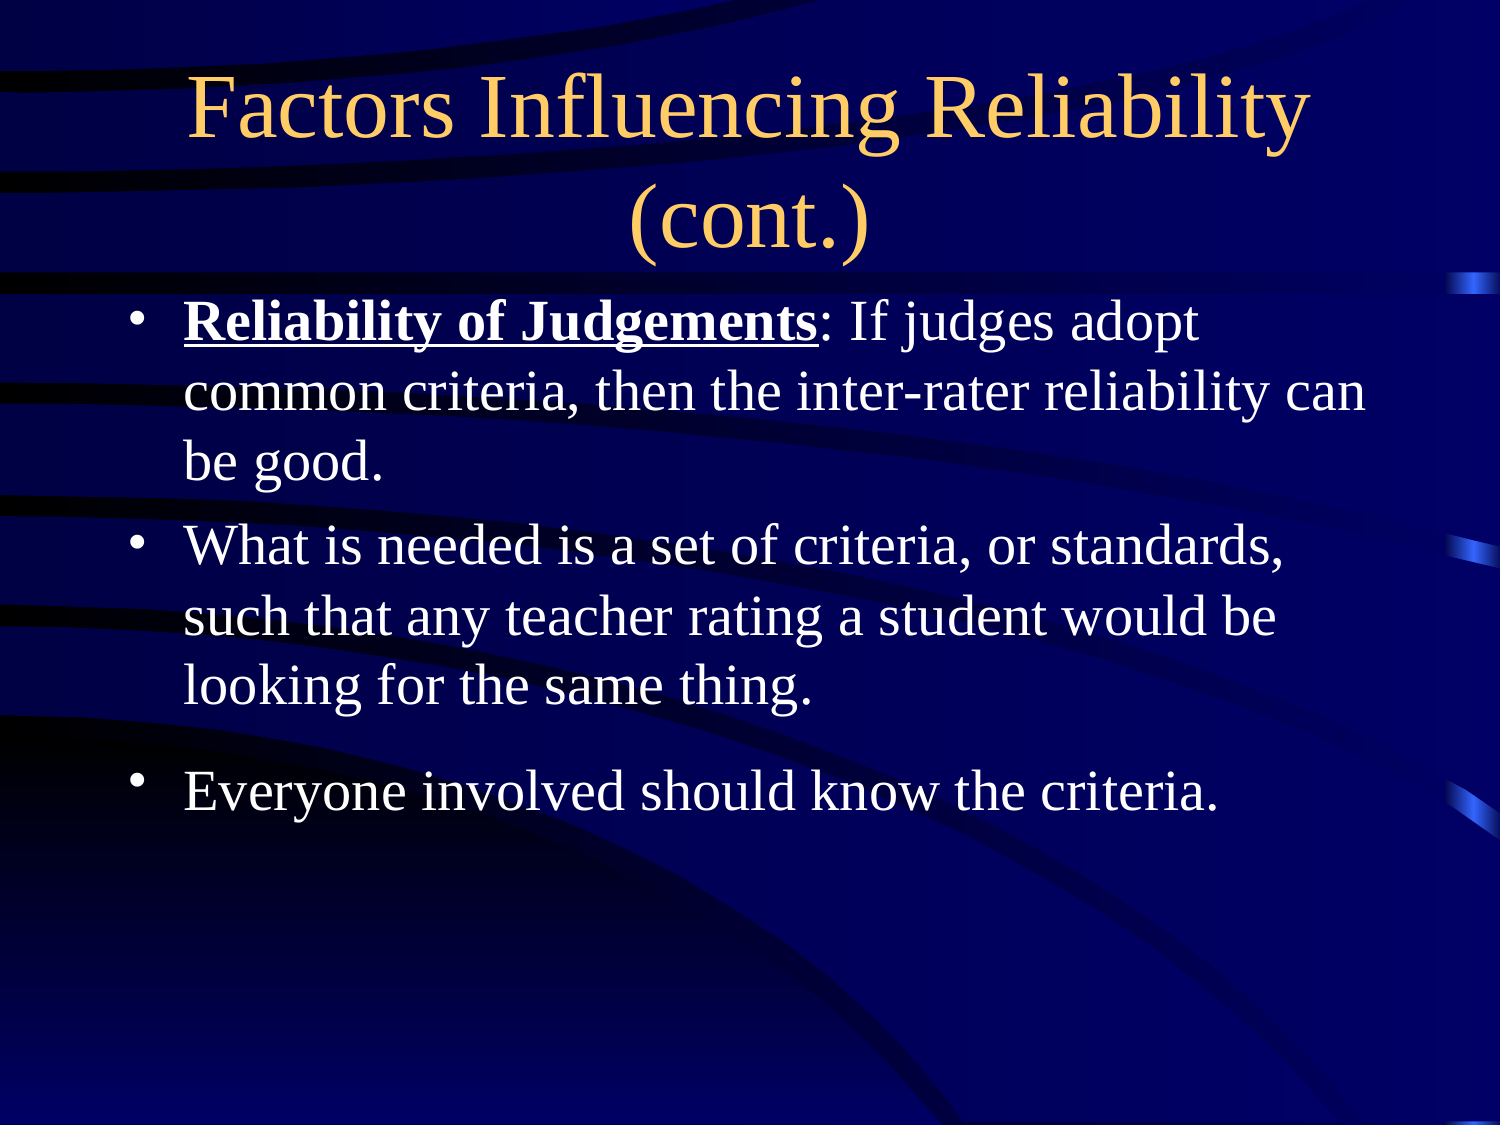

# Factors Influencing Reliability (cont.)
Reliability of Judgements: If judges adopt common criteria, then the inter-rater reliability can be good.
What is needed is a set of criteria, or standards, such that any teacher rating a student would be looking for the same thing.
Everyone involved should know the criteria.